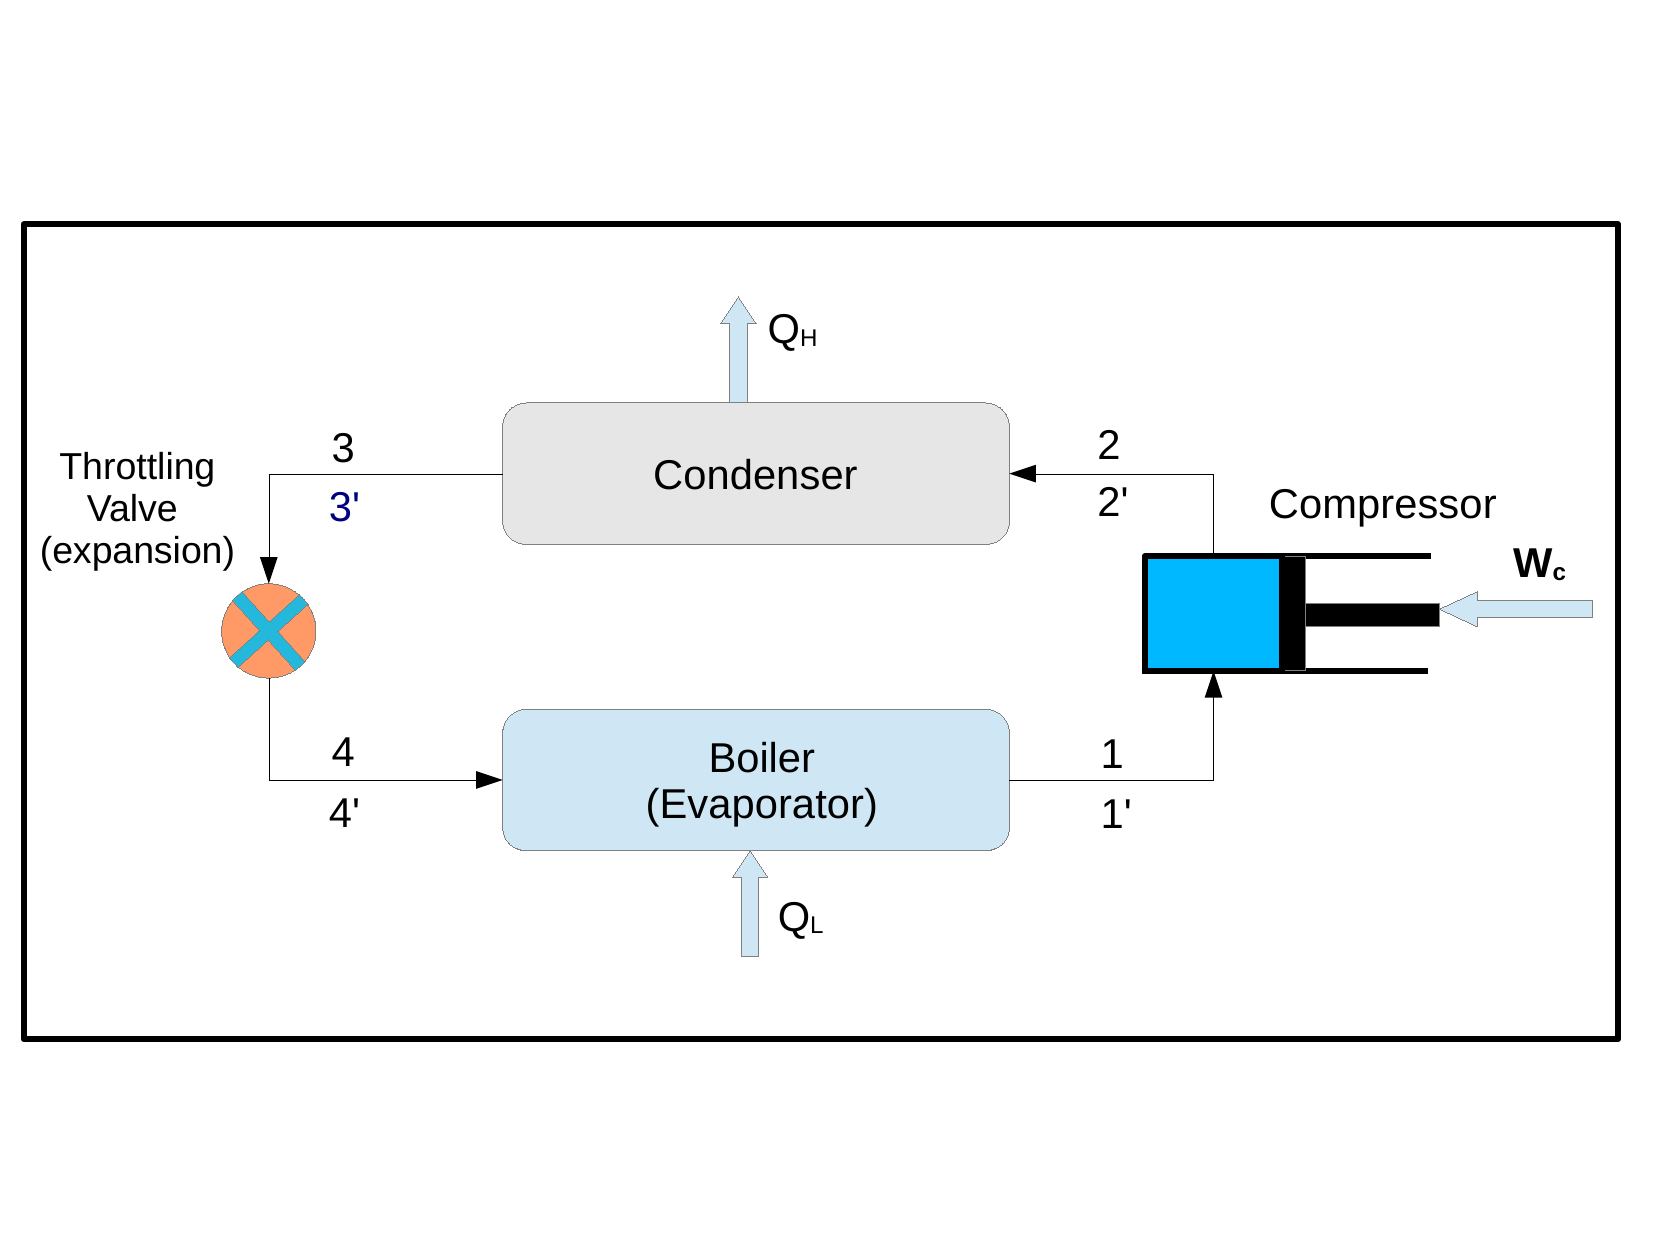

QH
2
3
Throttling
Valve
(expansion)
Condenser
2'
Compressor
3'
Wc
4
1
Boiler
(Evaporator)
4'
1'
QL